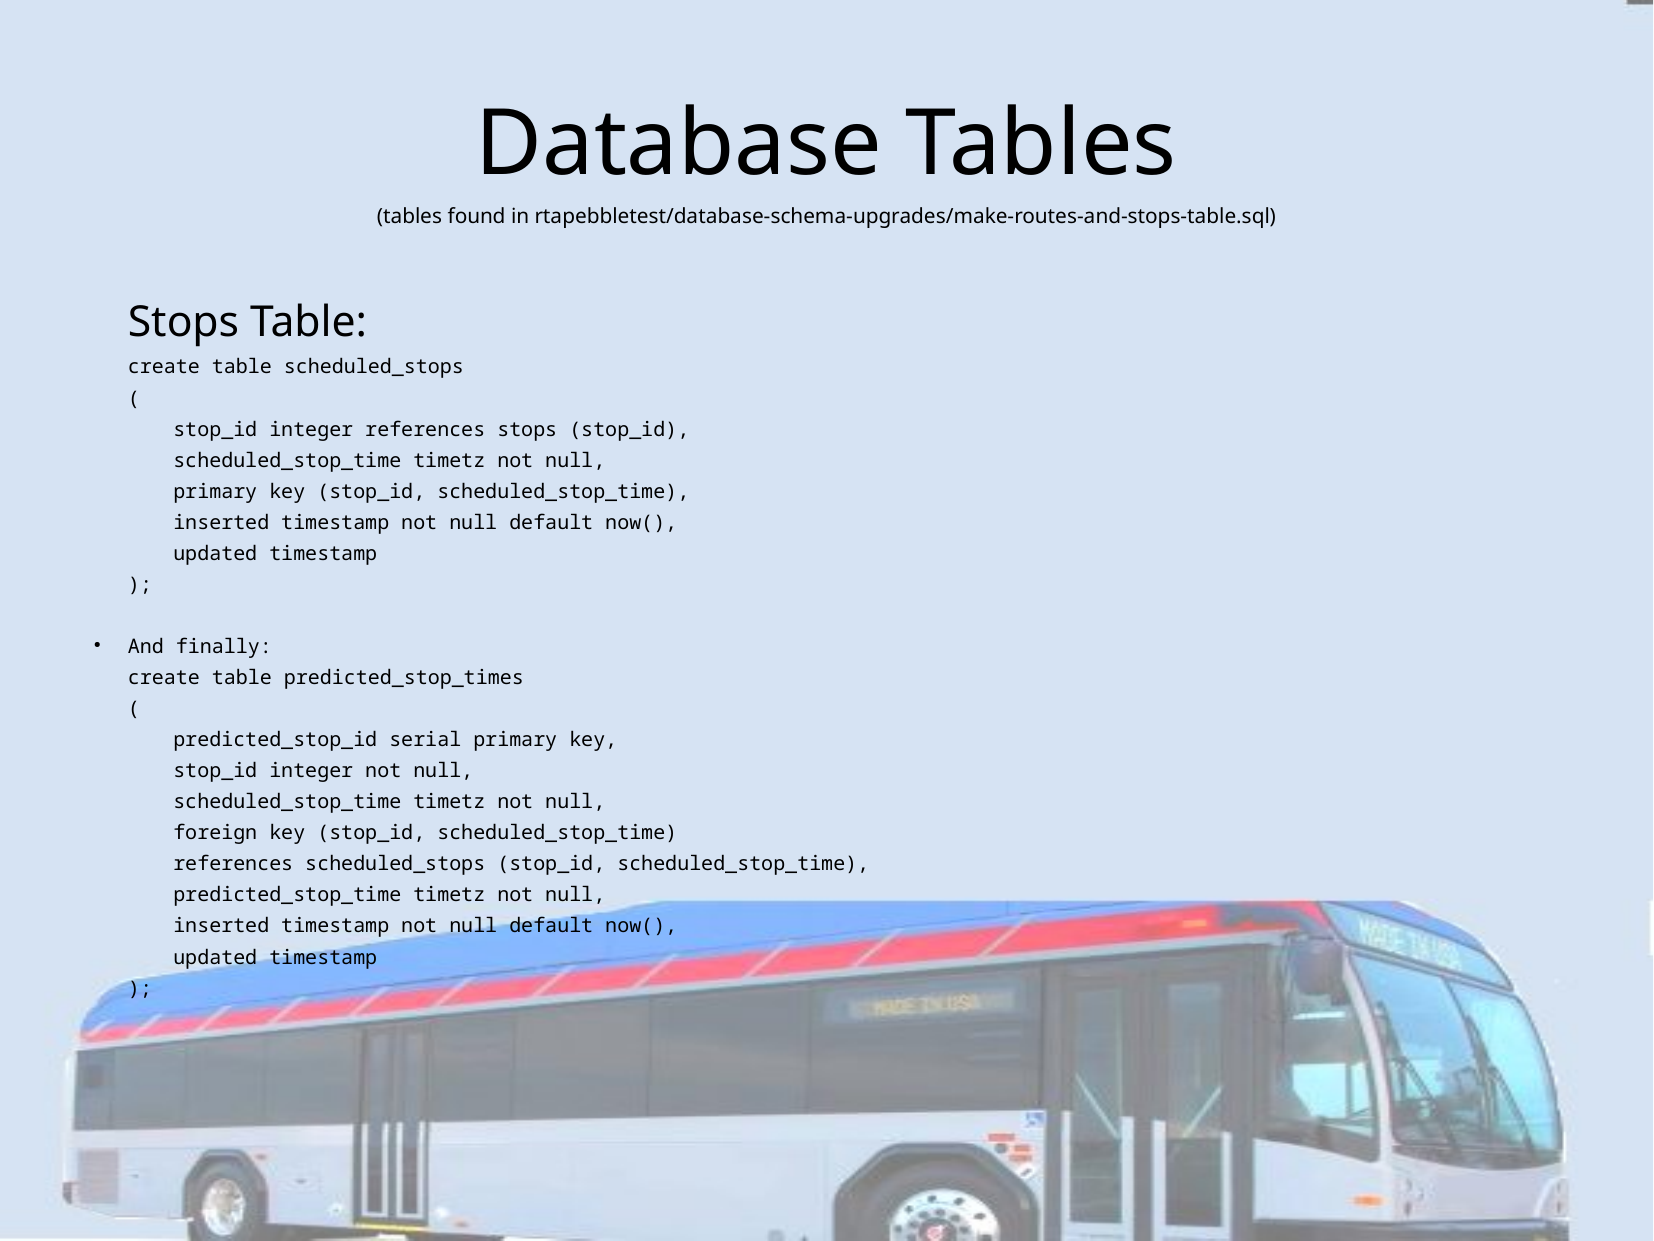

# Database Tables (tables found in rtapebbletest/database-schema-upgrades/make-routes-and-stops-table.sql)
Stops Table:
create table scheduled_stops
(
stop_id integer references stops (stop_id),
scheduled_stop_time timetz not null,
primary key (stop_id, scheduled_stop_time),
inserted timestamp not null default now(),
updated timestamp
);
And finally:
create table predicted_stop_times
(
predicted_stop_id serial primary key,
stop_id integer not null,
scheduled_stop_time timetz not null,
foreign key (stop_id, scheduled_stop_time)
references scheduled_stops (stop_id, scheduled_stop_time),
predicted_stop_time timetz not null,
inserted timestamp not null default now(),
updated timestamp
);